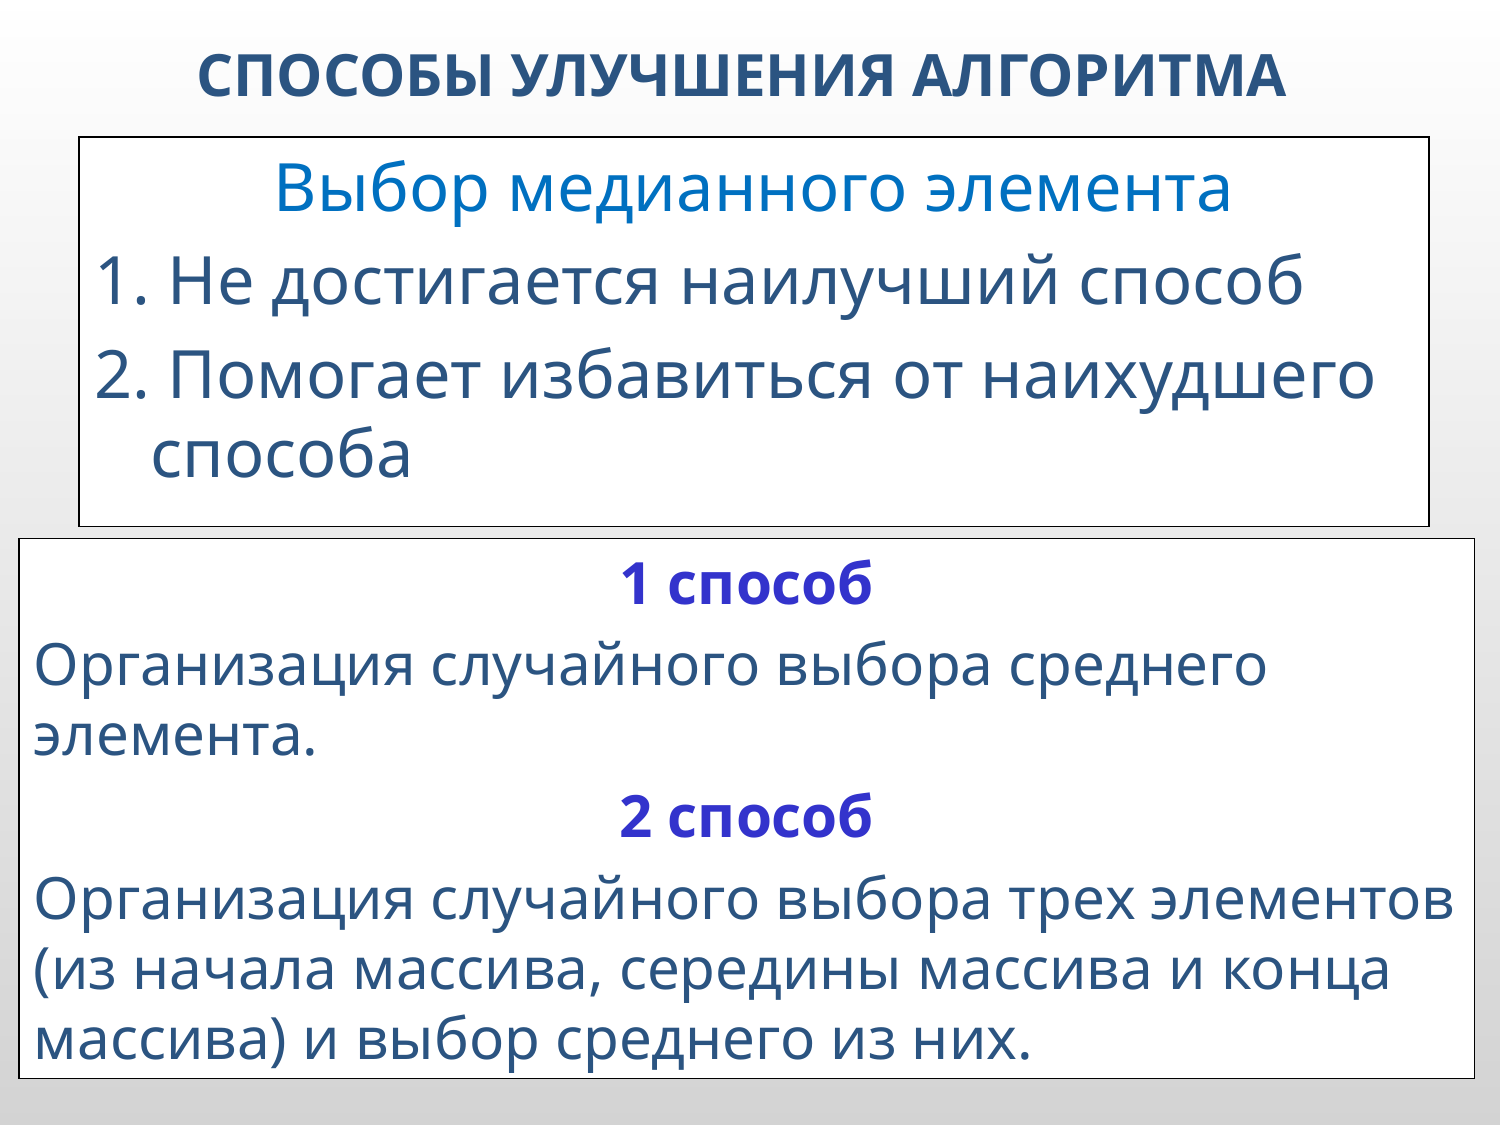

# СПОСОБЫ УЛУЧШЕНИЯ АЛГОРИТМА
Выбор медианного элемента
1. Не достигается наилучший способ
2. Помогает избавиться от наихудшего способа
1 способ
Организация случайного выбора среднего элемента.
2 способ
Организация случайного выбора трех элементов (из начала массива, середины массива и конца массива) и выбор среднего из них.